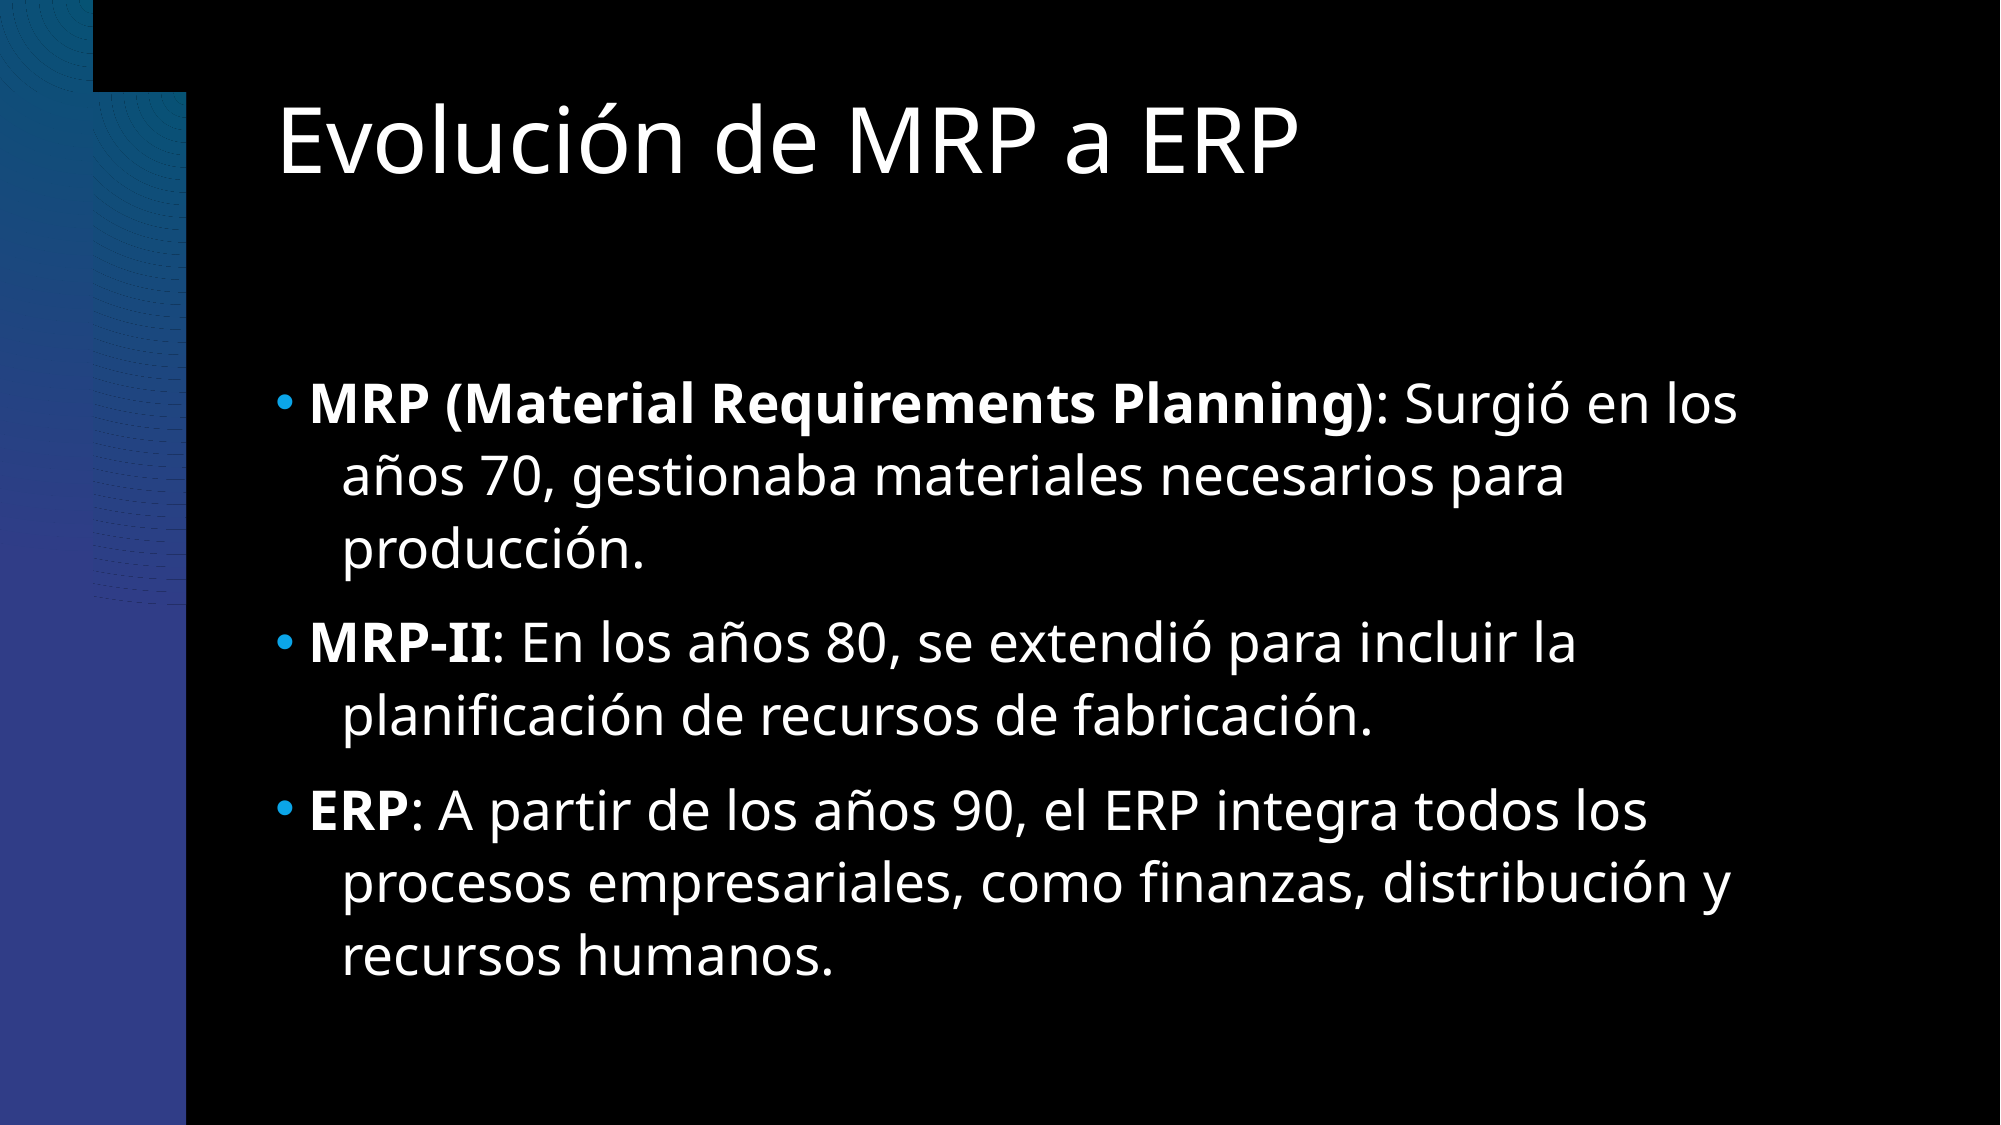

# Evolución de MRP a ERP
MRP (Material Requirements Planning): Surgió en los años 70, gestionaba materiales necesarios para producción.
MRP-II: En los años 80, se extendió para incluir la planificación de recursos de fabricación.
ERP: A partir de los años 90, el ERP integra todos los procesos empresariales, como finanzas, distribución y recursos humanos.